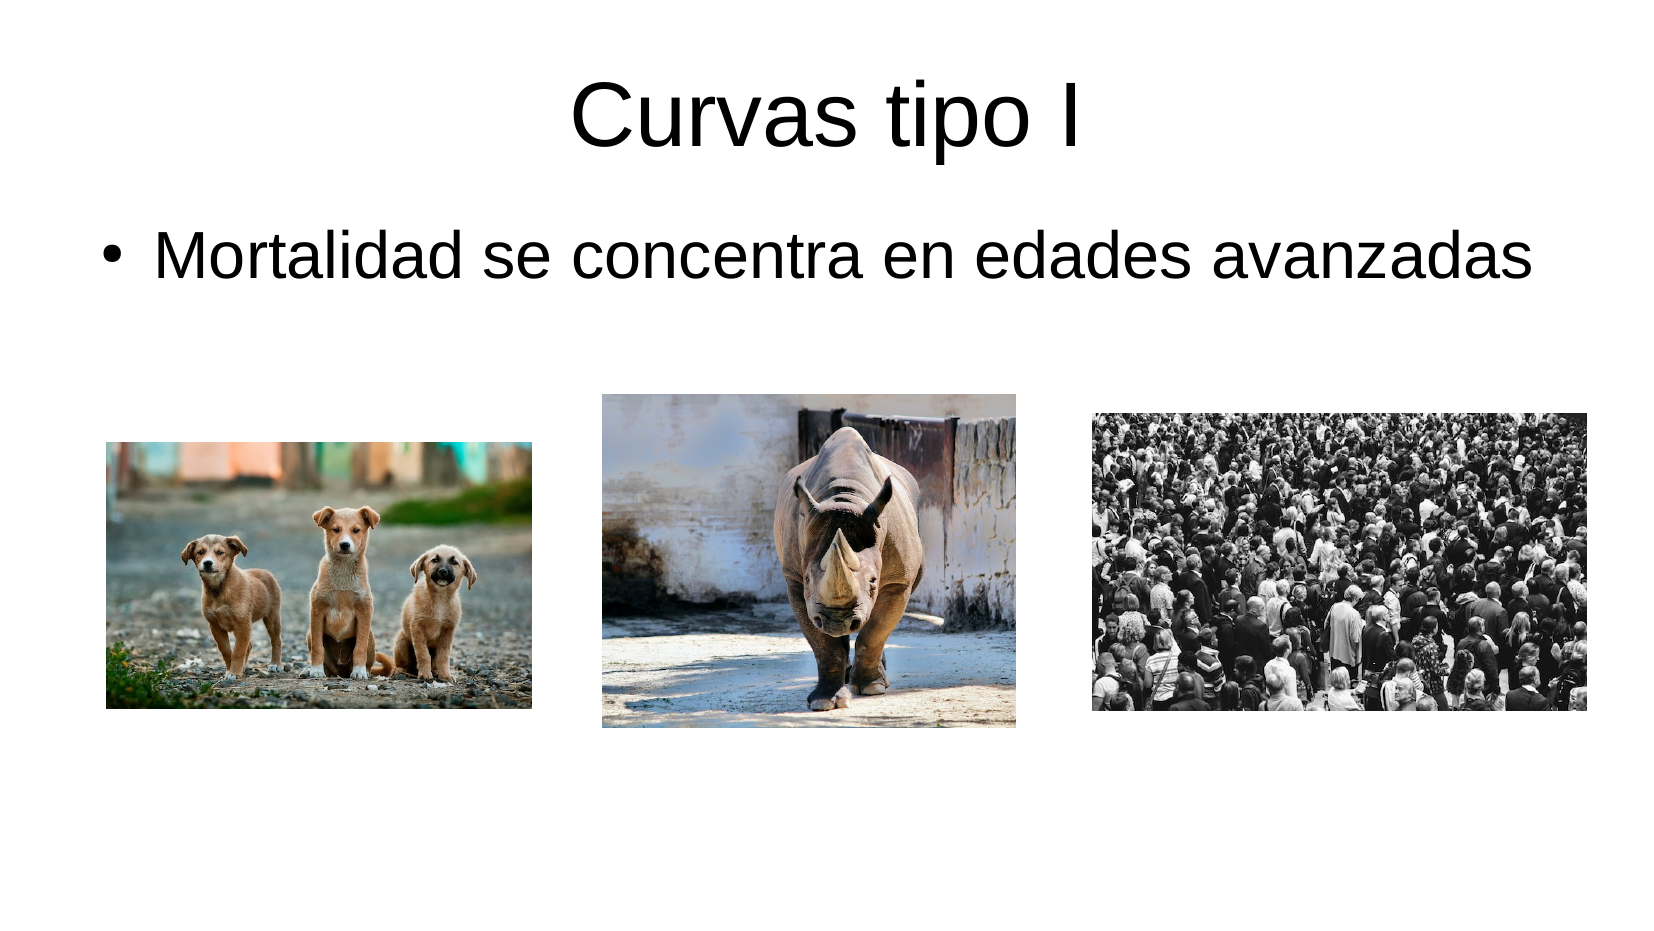

# Curvas tipo I
Mortalidad se concentra en edades avanzadas